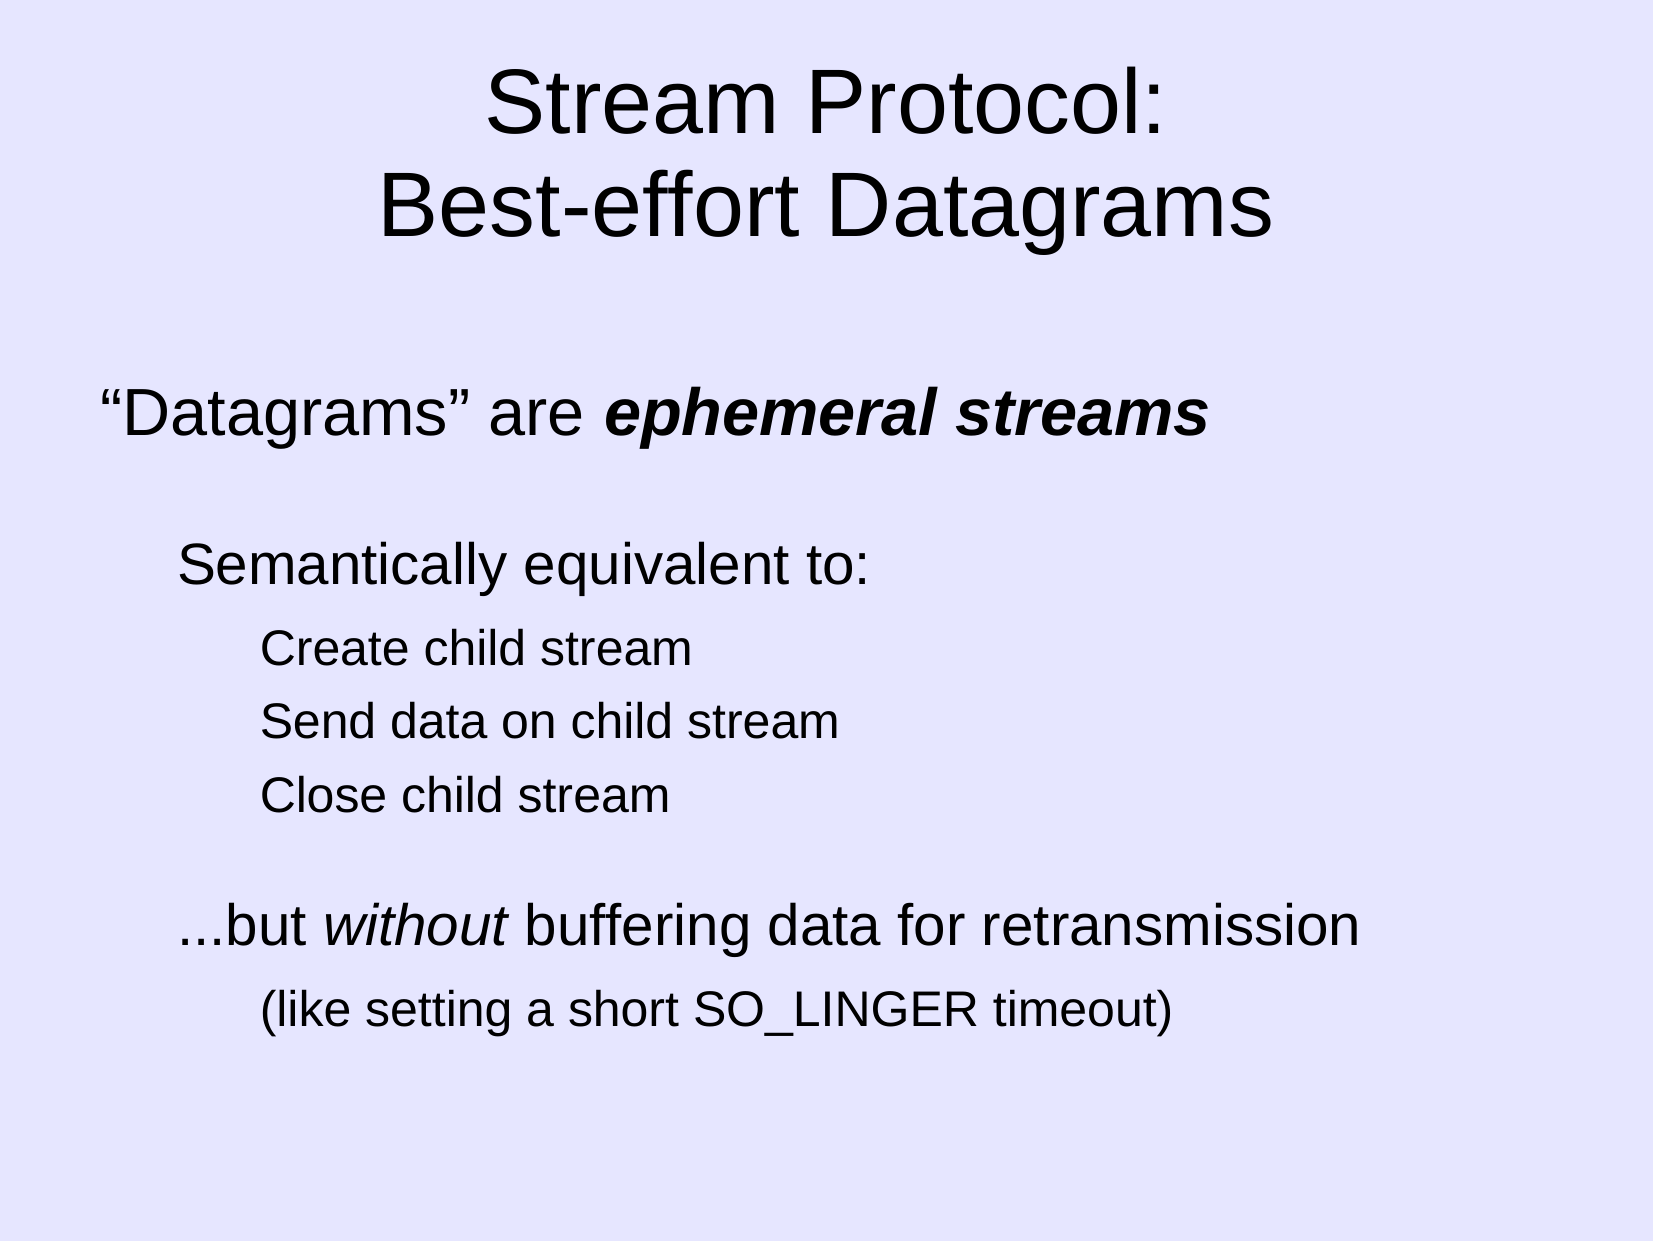

# Stream Protocol: Best-effort Datagrams
“Datagrams” are ephemeral streams
Semantically equivalent to:
Create child stream
Send data on child stream
Close child stream
...but without buffering data for retransmission
(like setting a short SO_LINGER timeout)